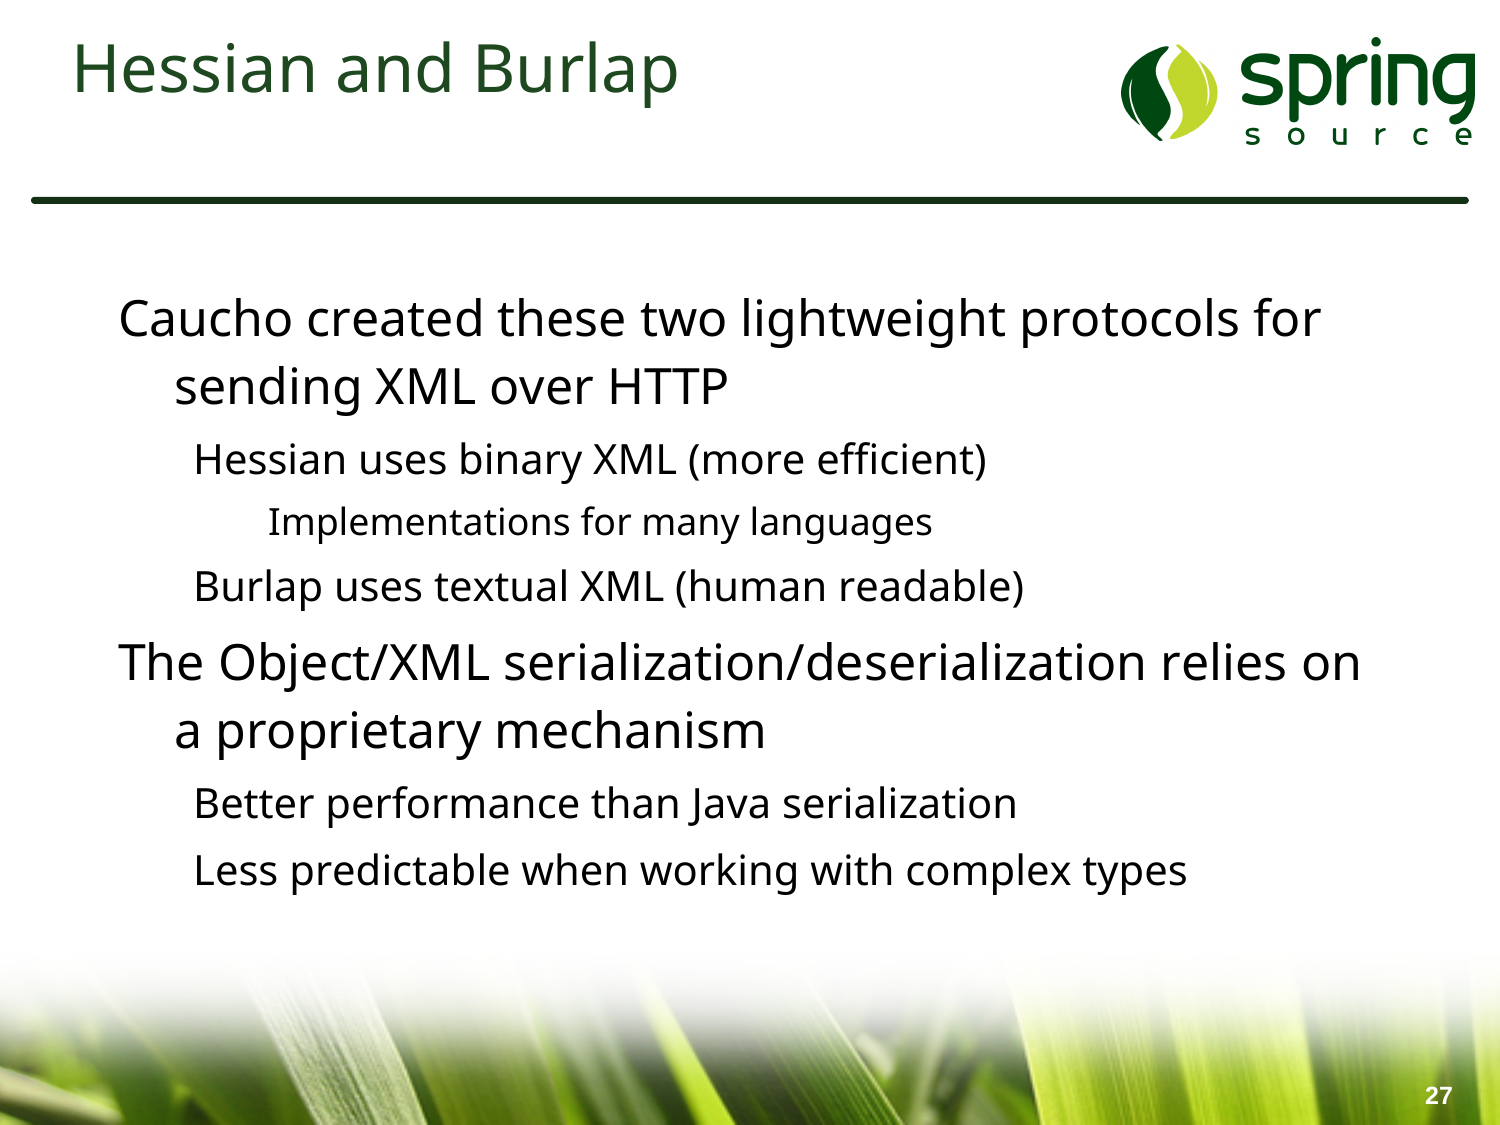

# Hessian and Burlap
Caucho created these two lightweight protocols for sending XML over HTTP
Hessian uses binary XML (more efficient)
Implementations for many languages
Burlap uses textual XML (human readable)
The Object/XML serialization/deserialization relies on a proprietary mechanism
Better performance than Java serialization
Less predictable when working with complex types